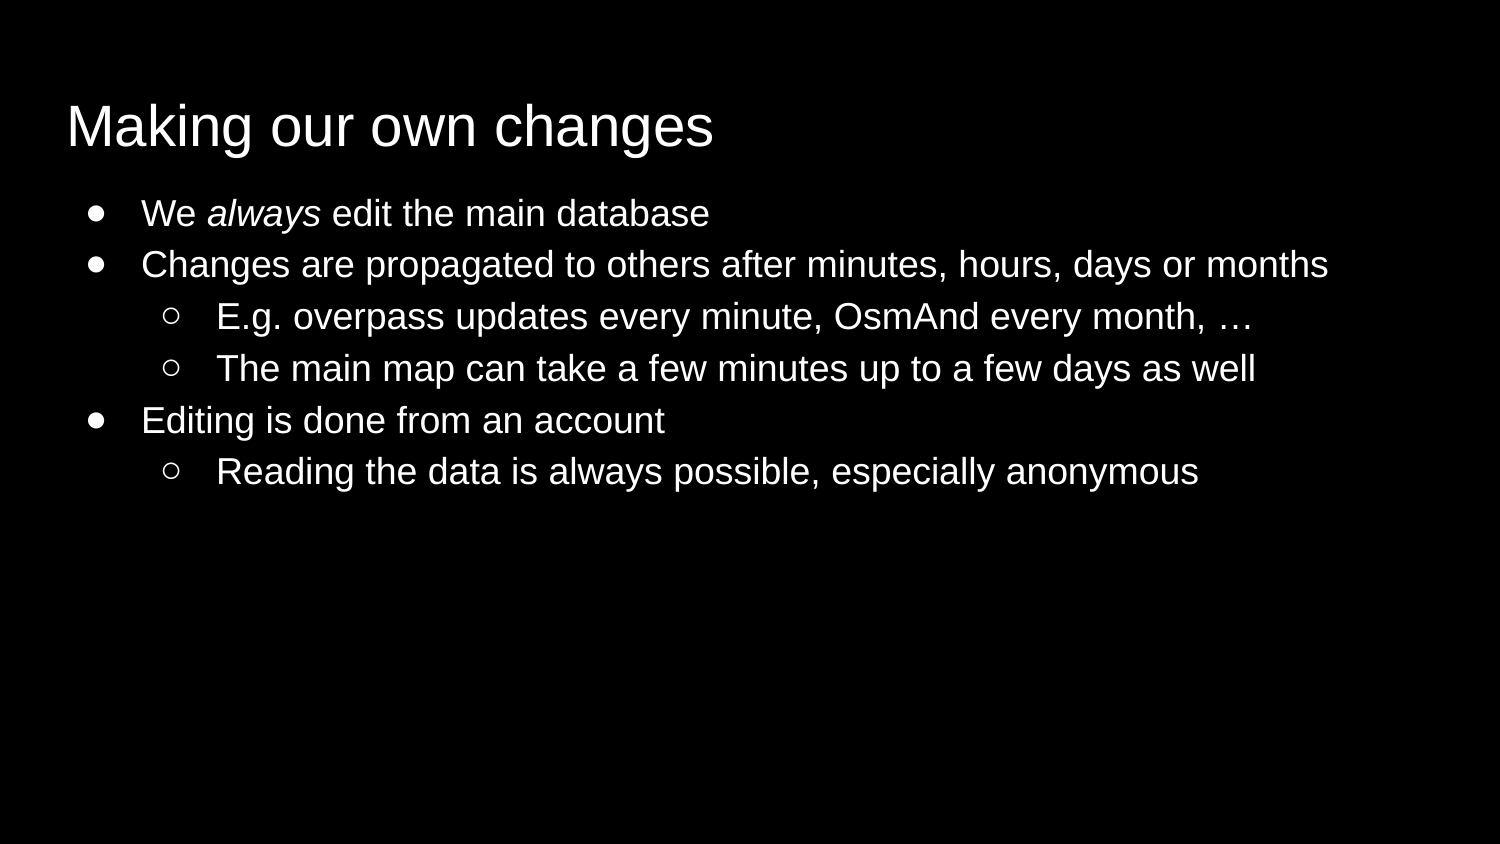

# Making our own changes
We always edit the main database
Changes are propagated to others after minutes, hours, days or months
E.g. overpass updates every minute, OsmAnd every month, …
The main map can take a few minutes up to a few days as well
Editing is done from an account
Reading the data is always possible, especially anonymous